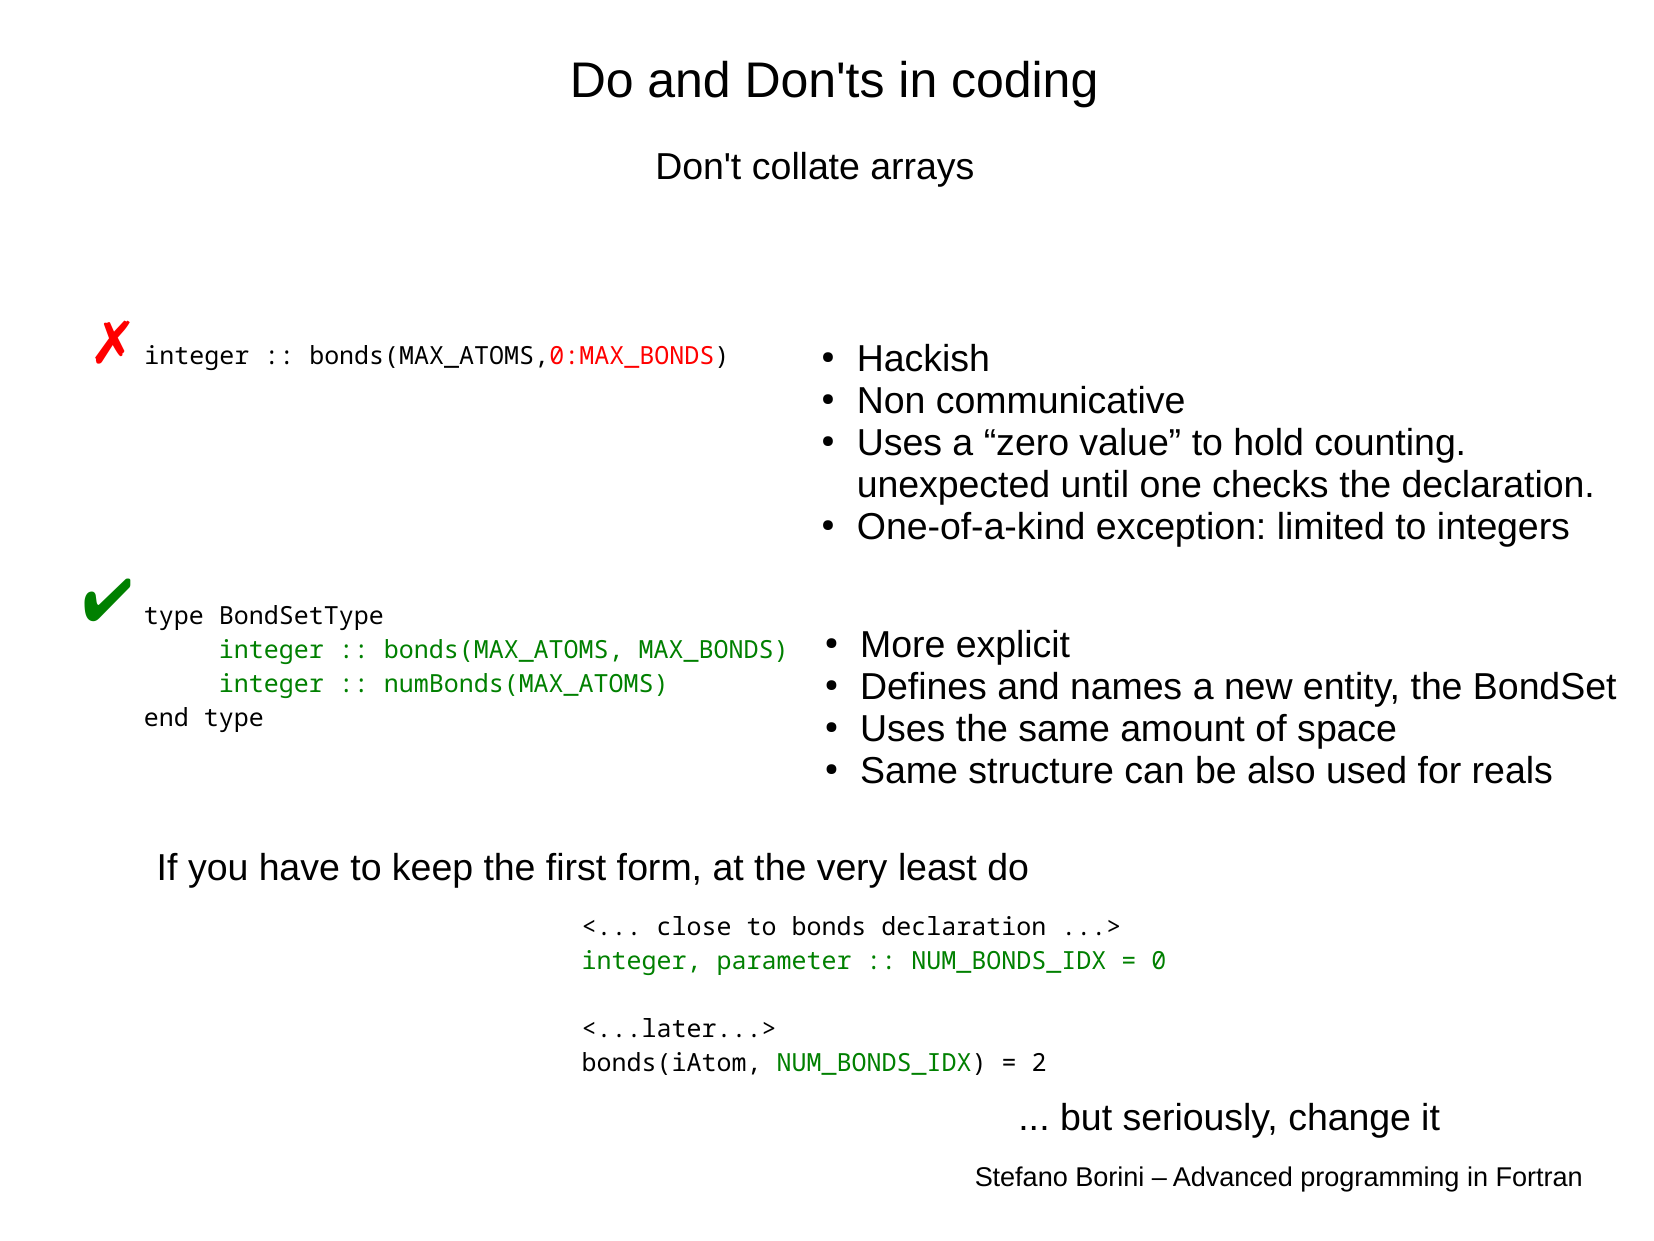

Do and Don'ts in coding
Don't collate arrays
integer :: bonds(MAX_ATOMS,0:MAX_BONDS)
Hackish
Non communicative
Uses a “zero value” to hold counting.
unexpected until one checks the declaration.
One-of-a-kind exception: limited to integers
type BondSetType
	integer :: bonds(MAX_ATOMS, MAX_BONDS)
	integer :: numBonds(MAX_ATOMS)
end type
More explicit
Defines and names a new entity, the BondSet
Uses the same amount of space
Same structure can be also used for reals
If you have to keep the first form, at the very least do
<... close to bonds declaration ...>
integer, parameter :: NUM_BONDS_IDX = 0
<...later...>
bonds(iAtom, NUM_BONDS_IDX) = 2
... but seriously, change it
Stefano Borini – Advanced programming in Fortran